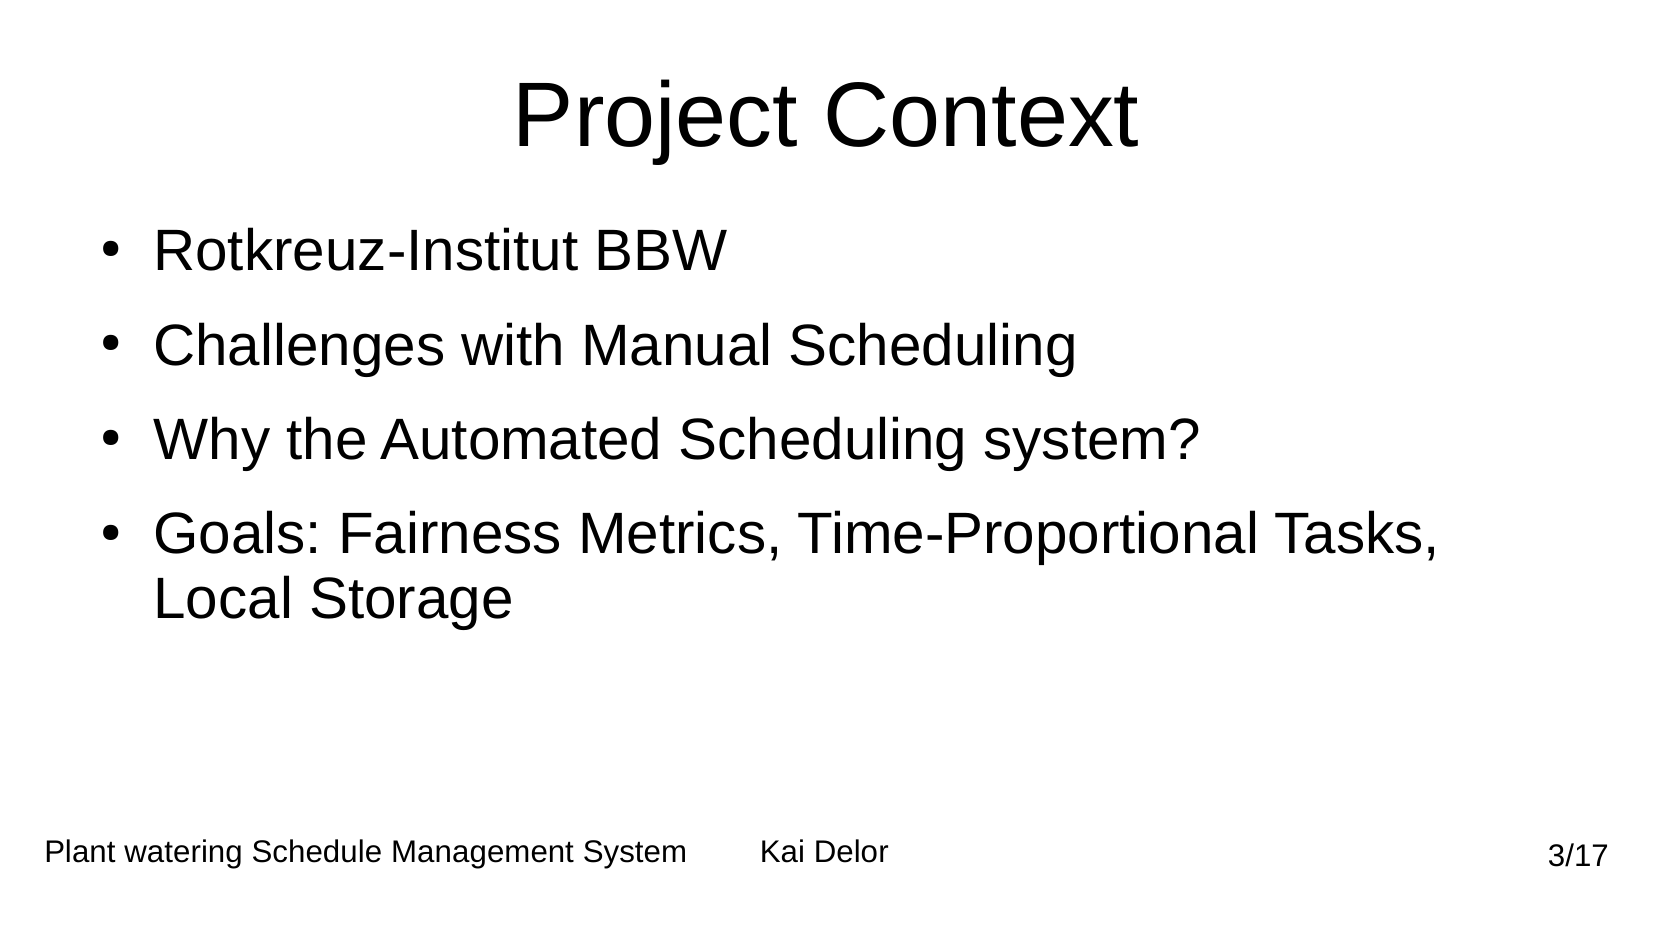

# Project Context
Rotkreuz-Institut BBW
Challenges with Manual Scheduling
Why the Automated Scheduling system?
Goals: Fairness Metrics, Time-Proportional Tasks, Local Storage
Kai Delor
Plant watering Schedule Management System